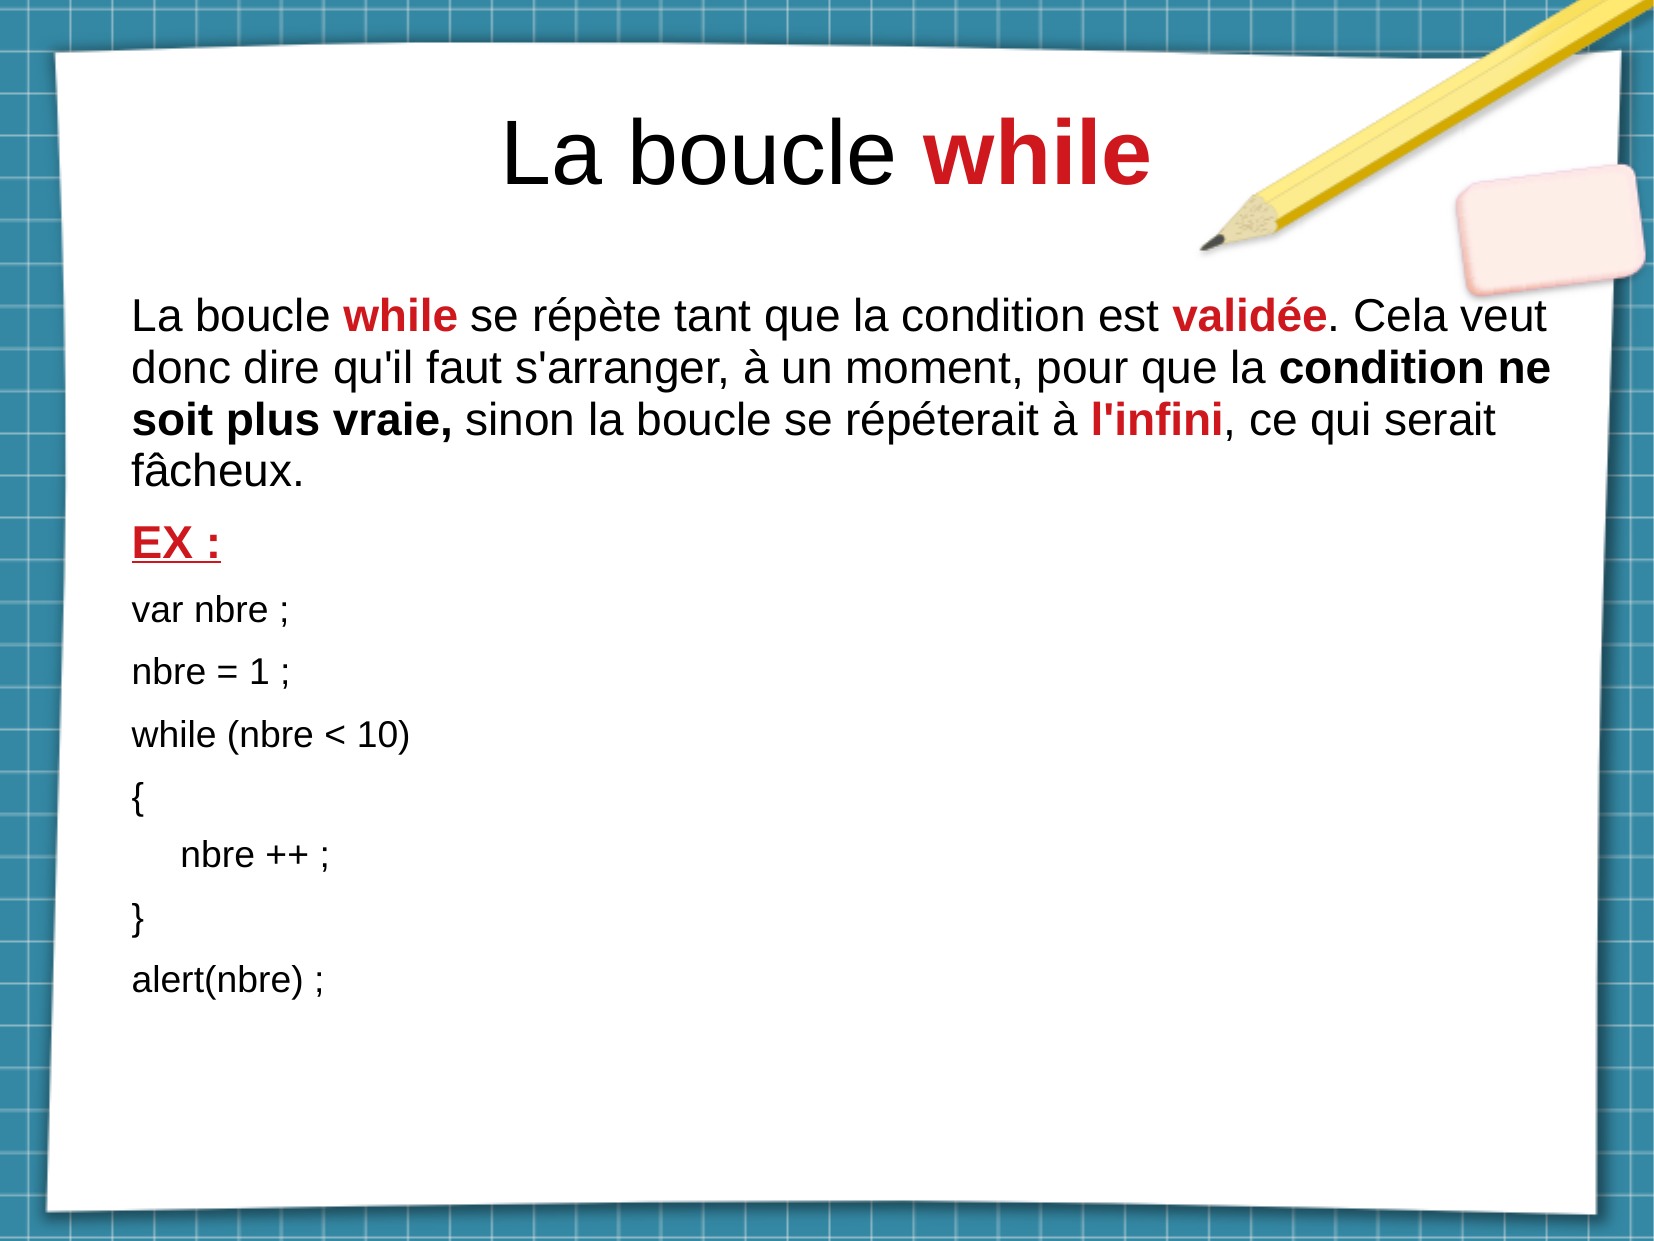

# La boucle while
La boucle while se répète tant que la condition est validée. Cela veut donc dire qu'il faut s'arranger, à un moment, pour que la condition ne soit plus vraie, sinon la boucle se répéterait à l'infini, ce qui serait fâcheux.
EX :
var nbre ;
nbre = 1 ;
while (nbre < 10)
{
nbre ++ ;
}
alert(nbre) ;